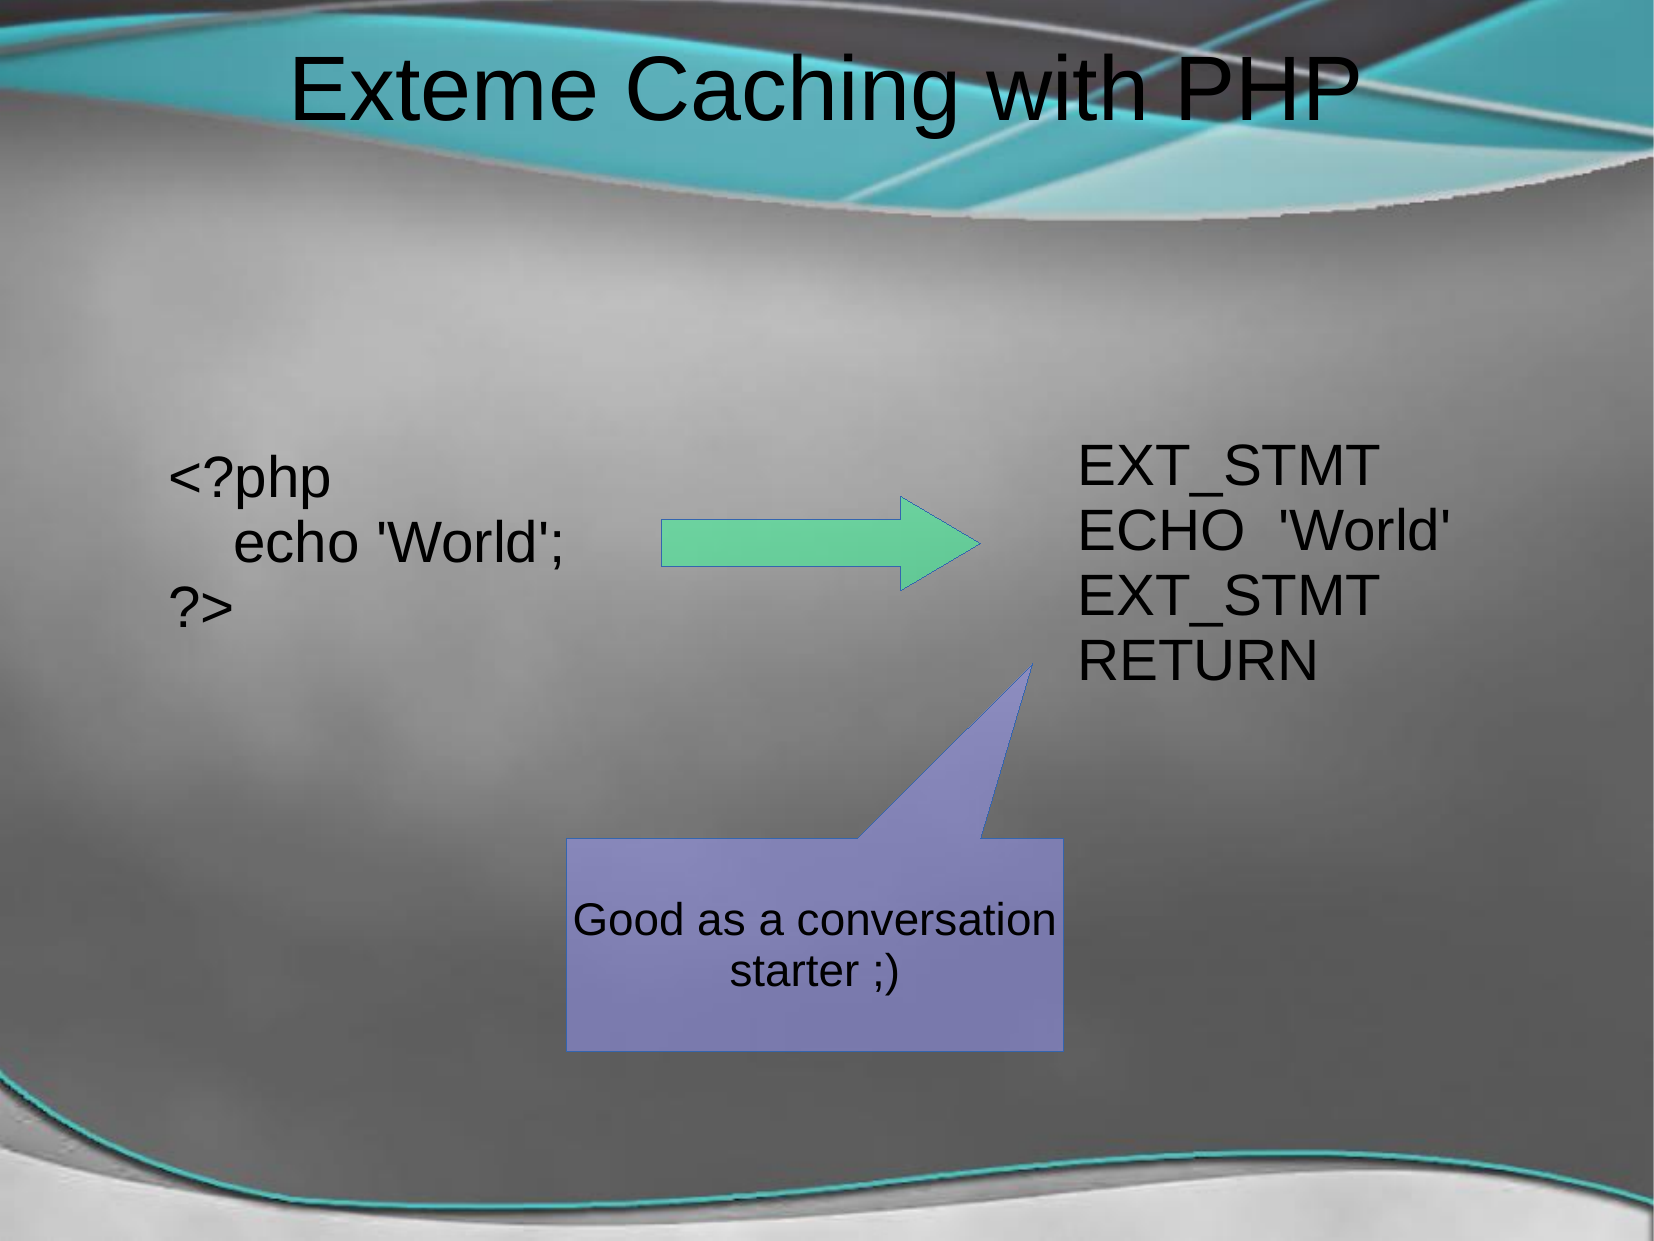

# Exteme Caching with PHP
EXT_STMT
ECHO 'World'
EXT_STMT
RETURN
<?php
 echo 'World';
?>
Good as a conversation
starter ;)